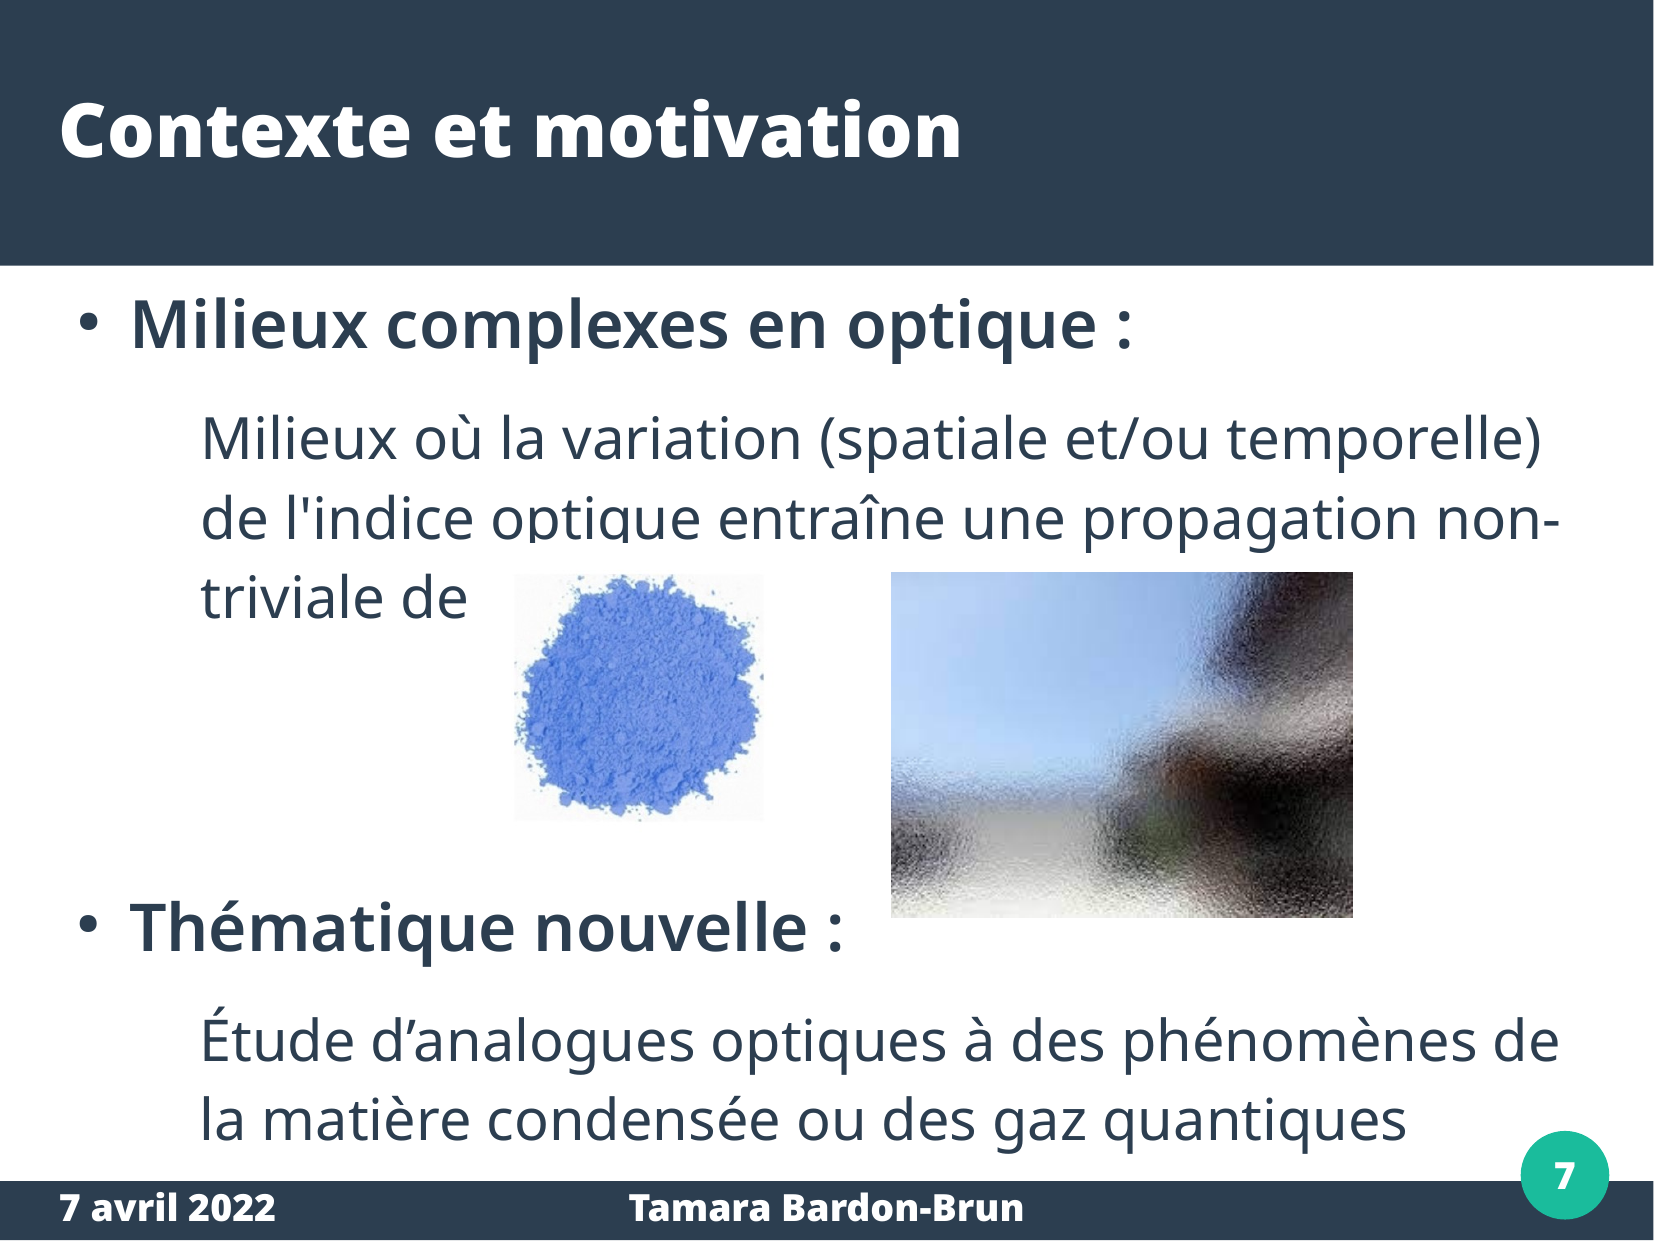

# Contexte et motivation
Milieux complexes en optique :
Milieux où la variation (spatiale et/ou temporelle) de l'indice optique entraîne une propagation non-triviale de la lumière.
Thématique nouvelle :
Étude d’analogues optiques à des phénomènes de la matière condensée ou des gaz quantiques
7
7 avril 2022
Tamara Bardon-Brun